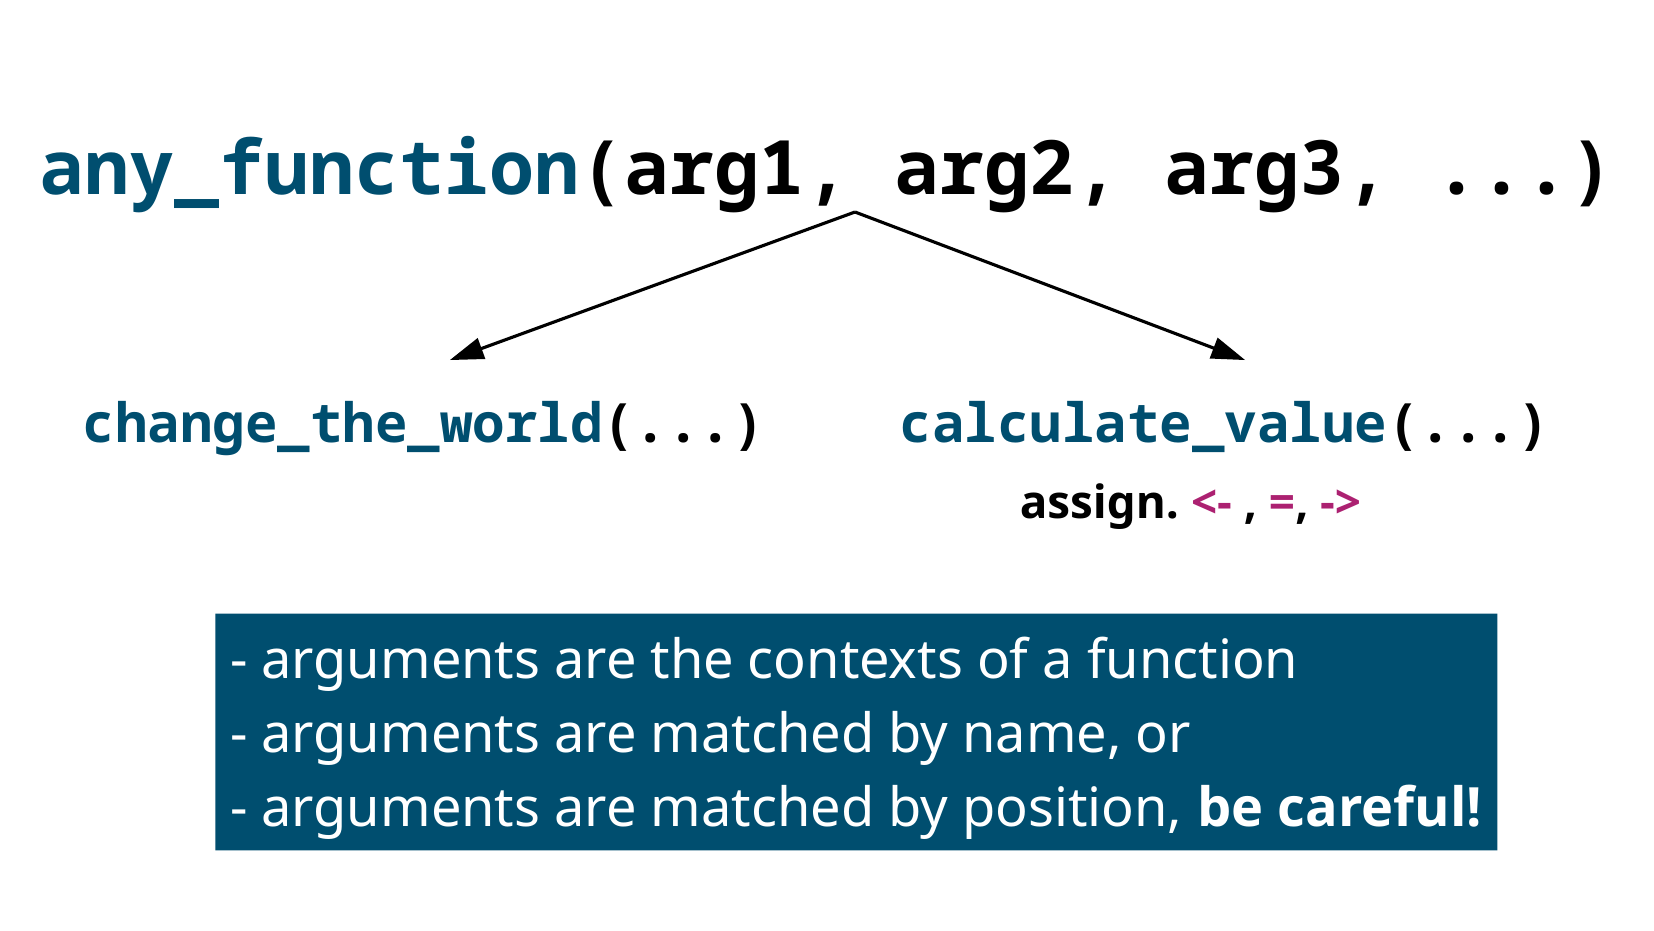

any_function(arg1, arg2, arg3, ...)
change_the_world(...)
calculate_value(...)
assign. <- , =, ->
- arguments are the contexts of a function
- arguments are matched by name, or
- arguments are matched by position, be careful!